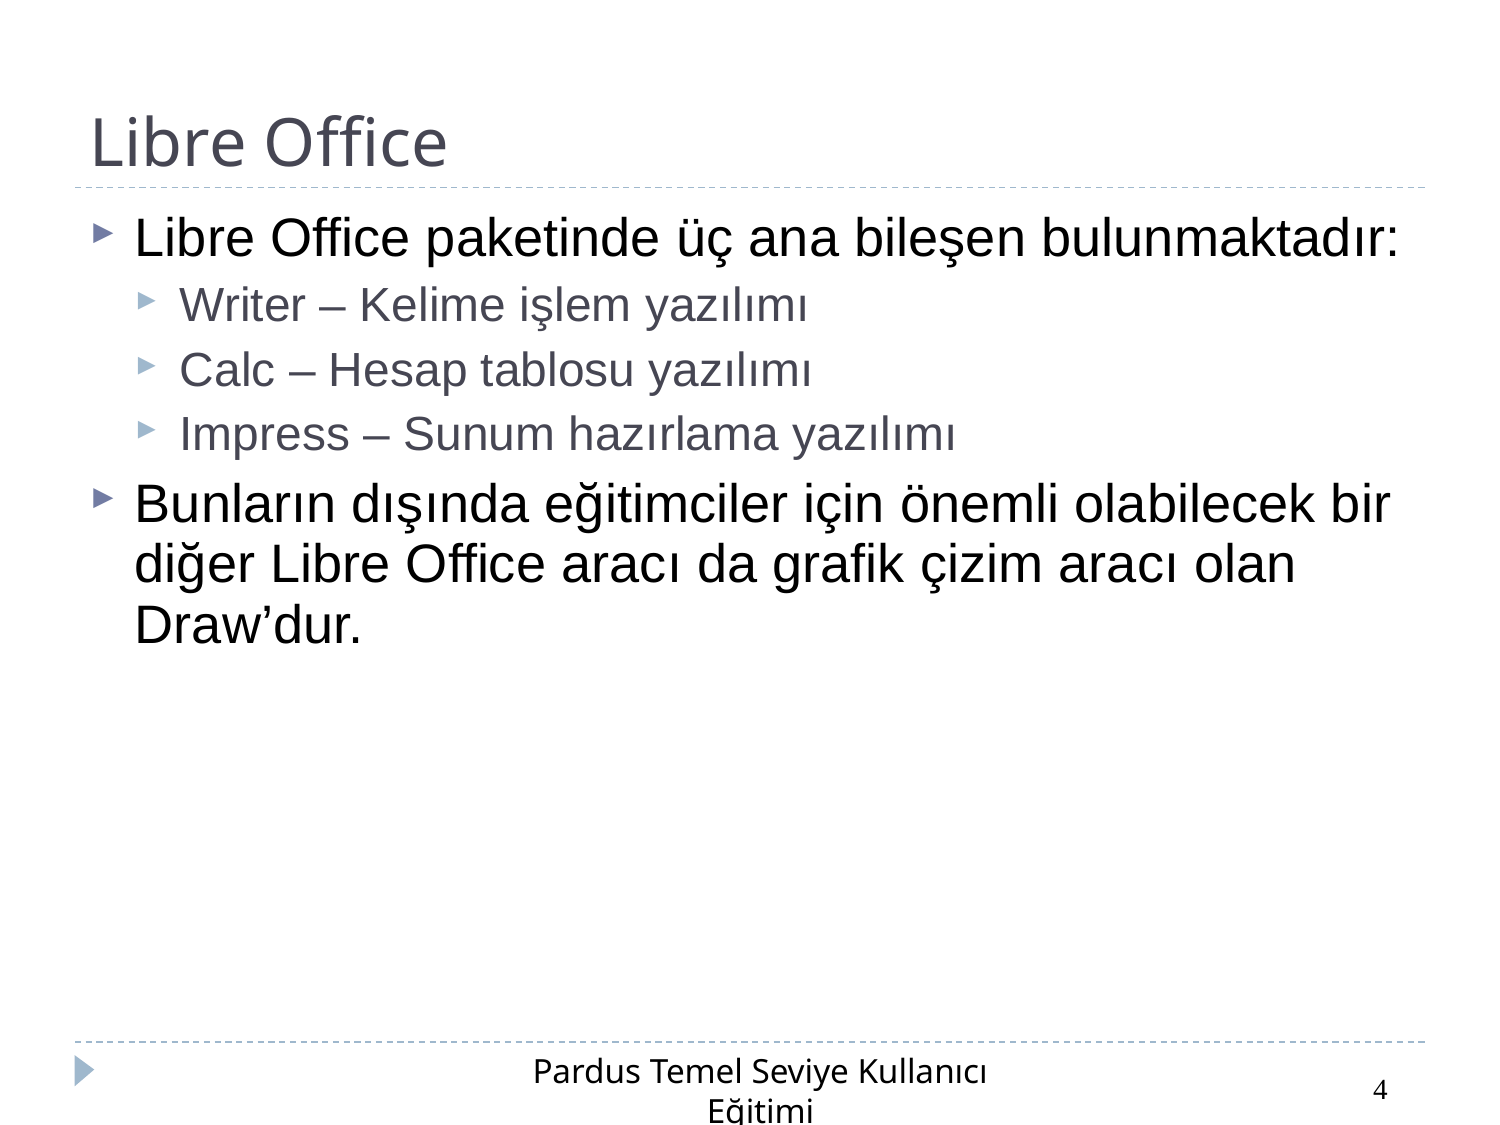

# Libre Office
Libre Office paketinde üç ana bileşen bulunmaktadır:
Writer – Kelime işlem yazılımı
Calc – Hesap tablosu yazılımı
Impress – Sunum hazırlama yazılımı
Bunların dışında eğitimciler için önemli olabilecek bir diğer Libre Office aracı da grafik çizim aracı olan Draw’dur.